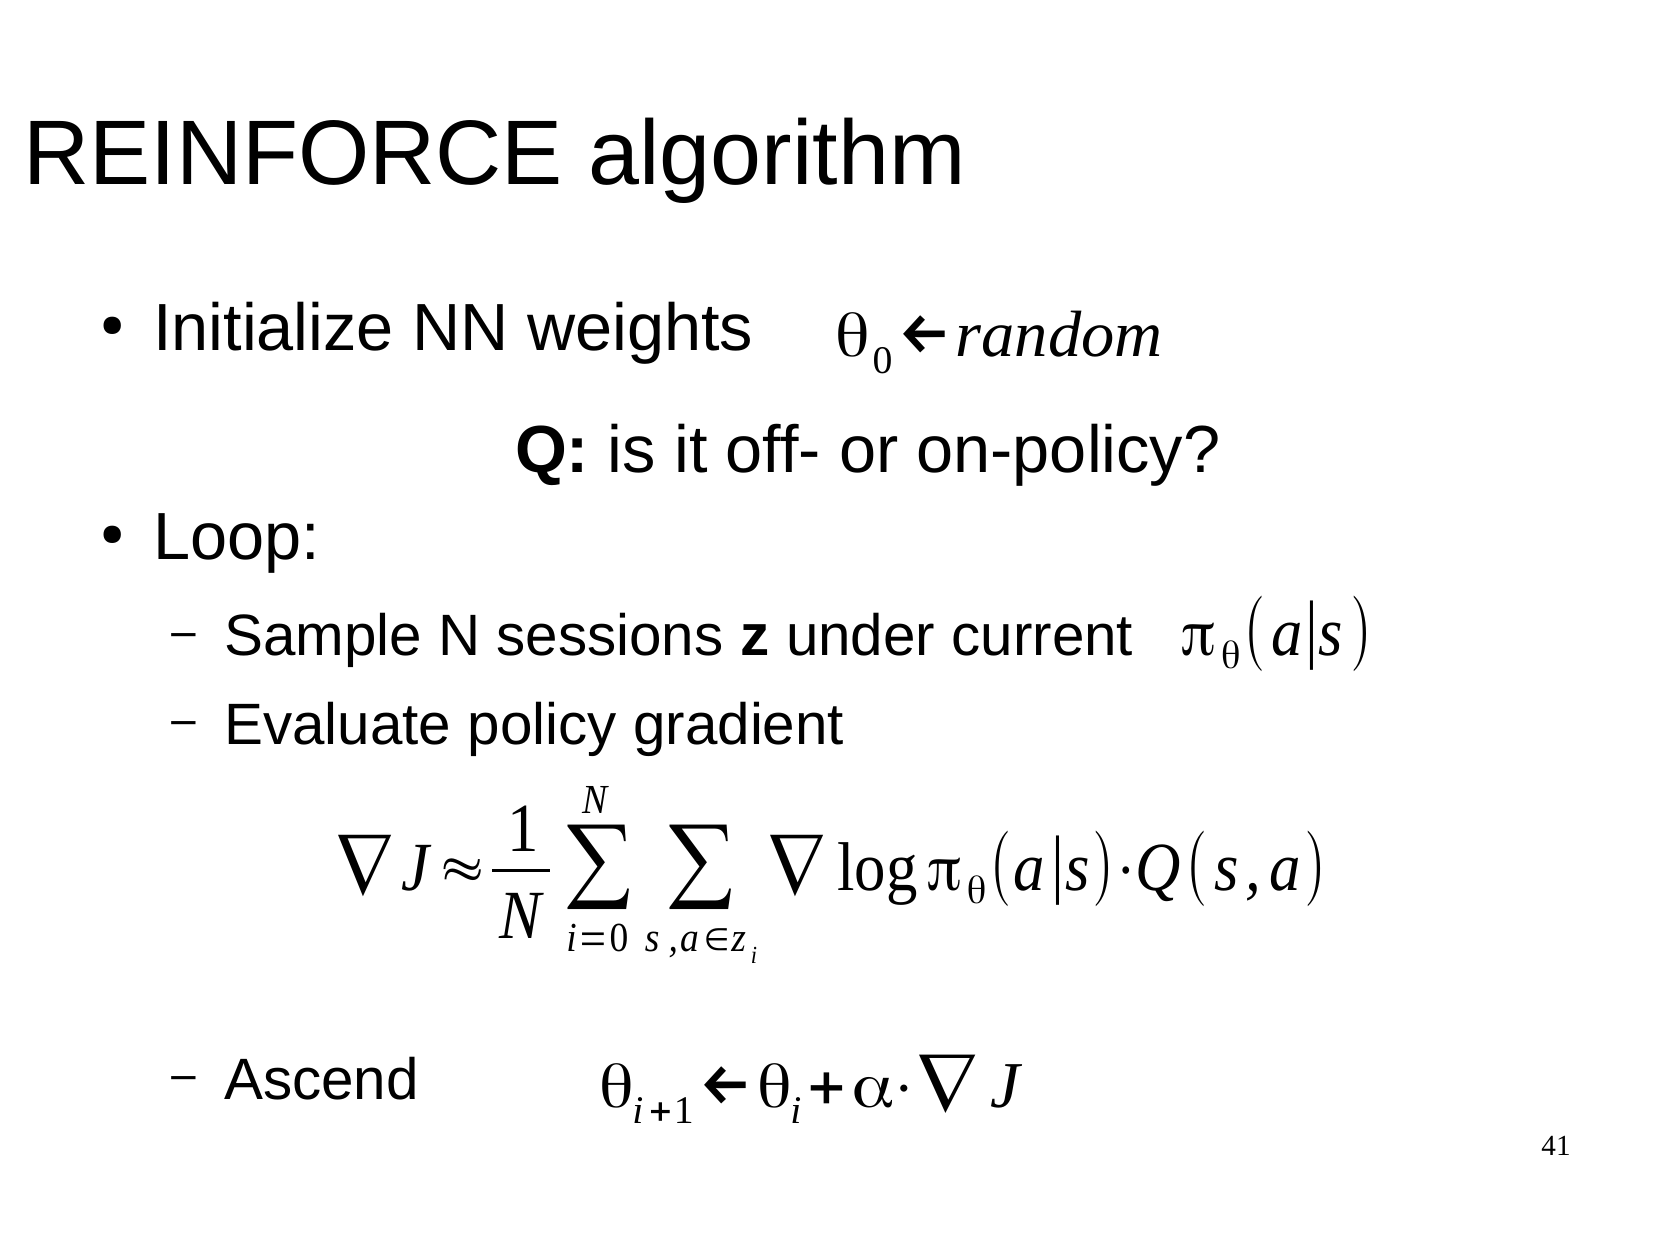

# REINFORCE algorithm
Initialize NN weights
Loop:
Sample N sessions z under current
Evaluate policy gradient
Ascend
Q: is it off- or on-policy?
41